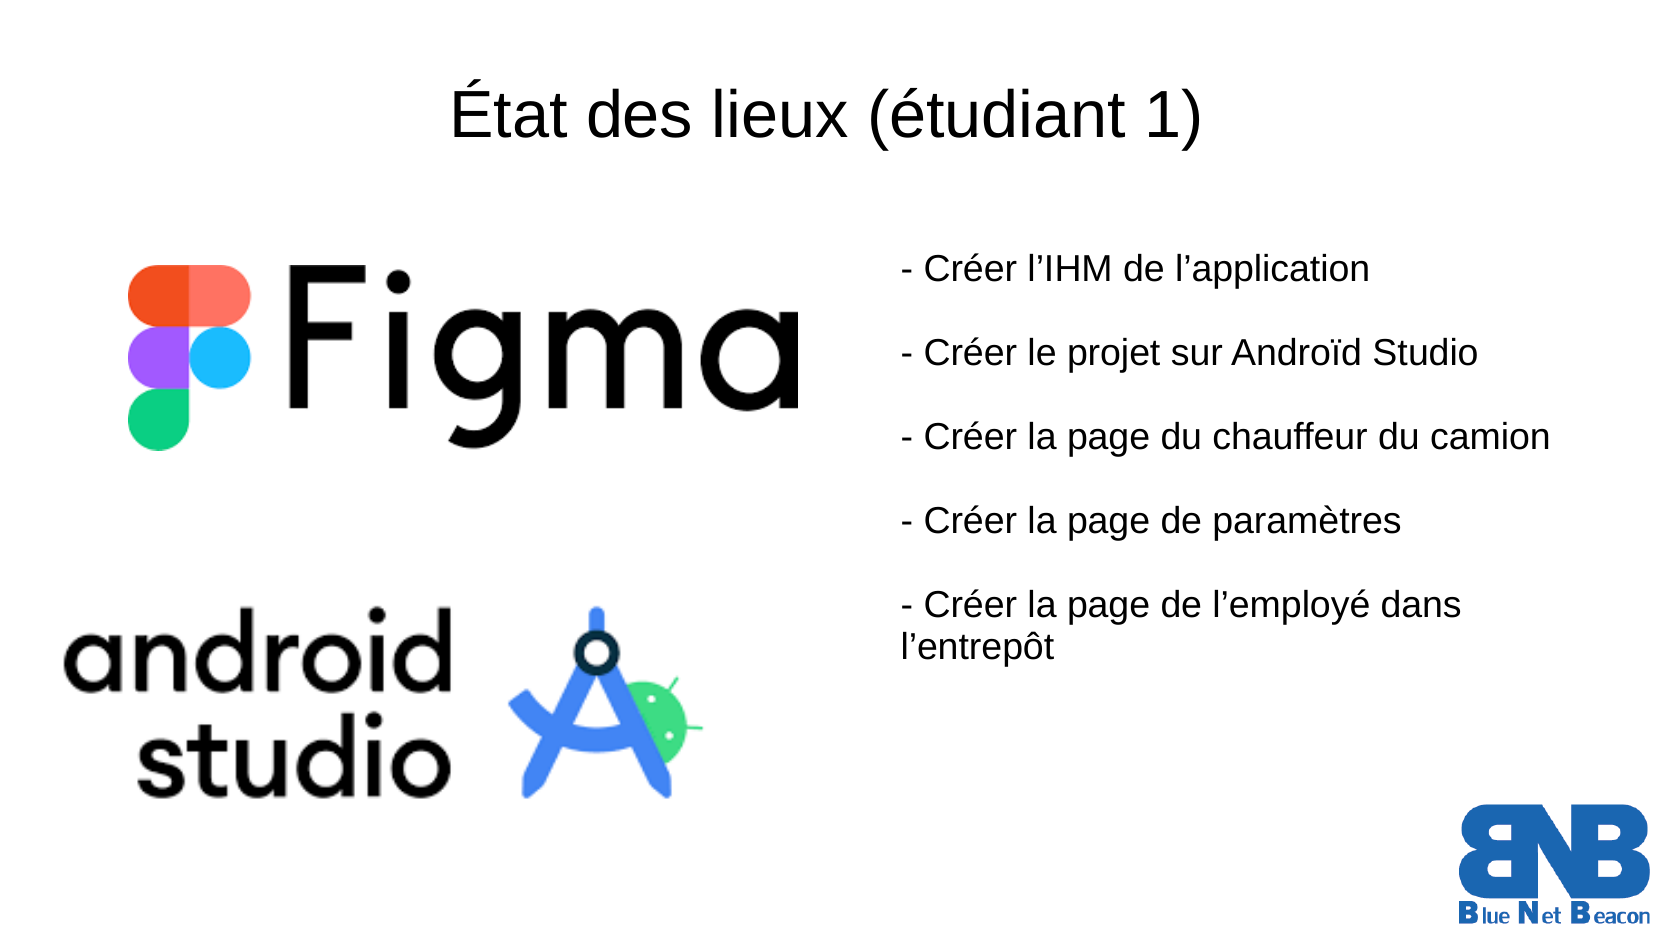

# État des lieux (étudiant 1)
- Créer l’IHM de l’application
- Créer le projet sur Androïd Studio
- Créer la page du chauffeur du camion
- Créer la page de paramètres
- Créer la page de l’employé dans l’entrepôt